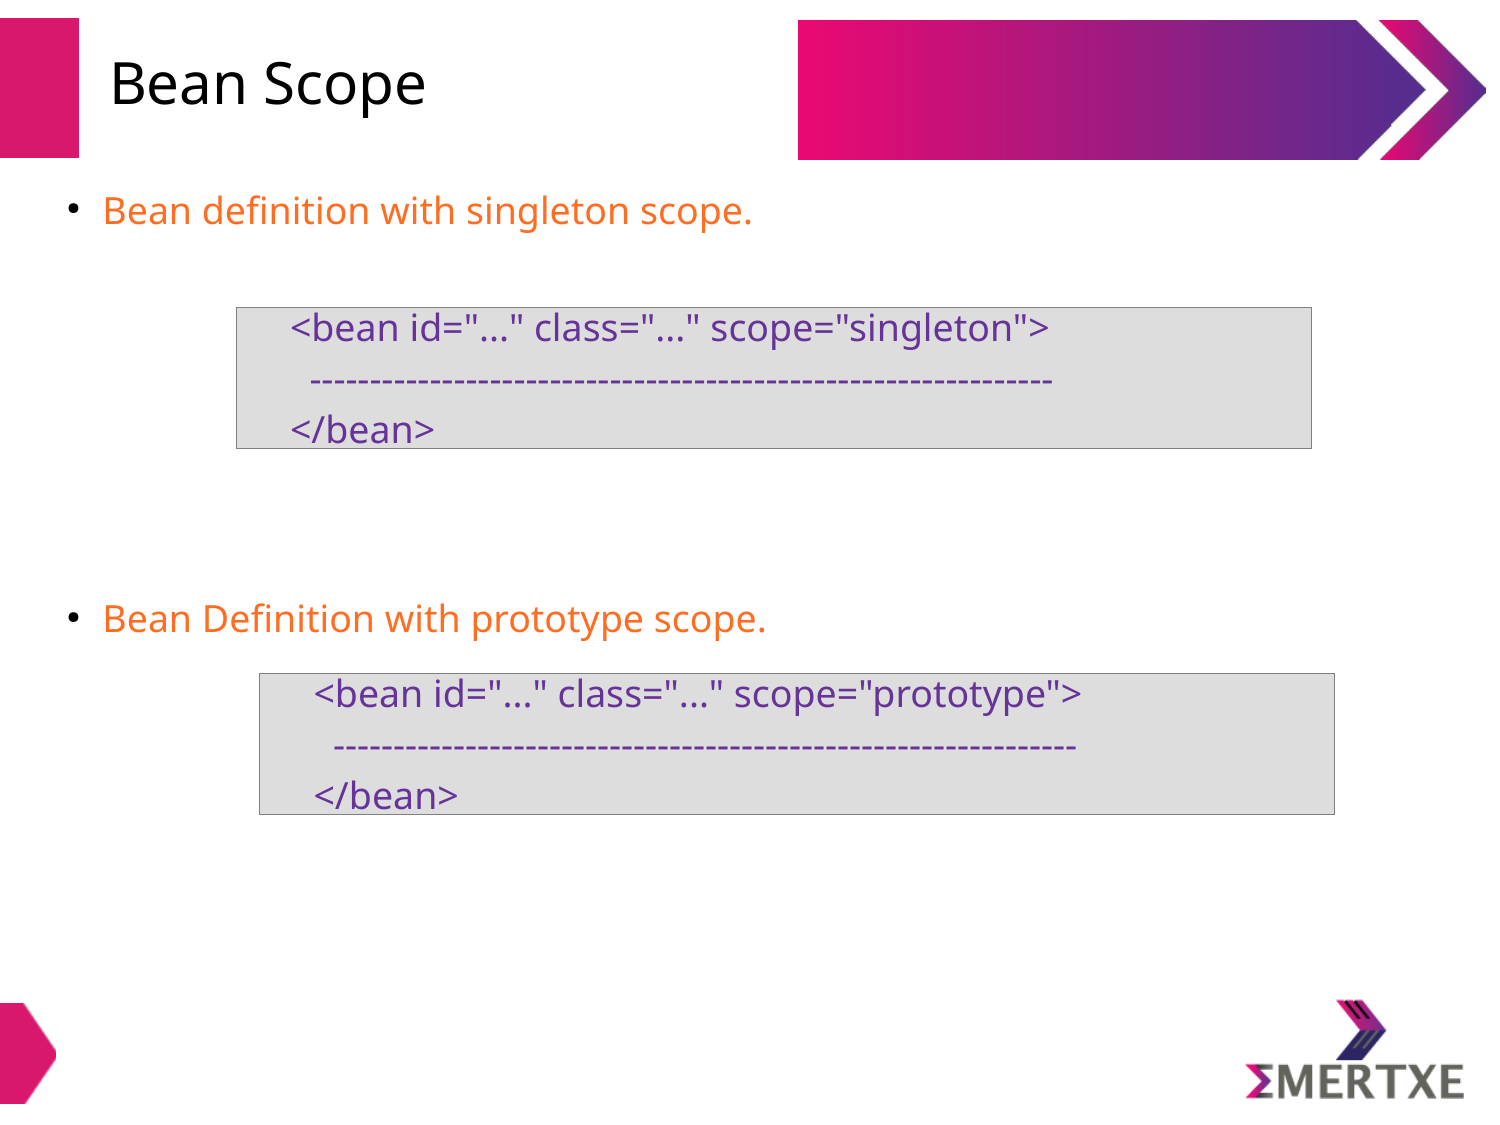

Bean Scope
Bean definition with singleton scope.
Bean Definition with prototype scope.
 <bean id="..." class="..." scope="singleton">
 --------------------------------------------------------------
 </bean>
 <bean id="..." class="..." scope="prototype">
 --------------------------------------------------------------
 </bean>